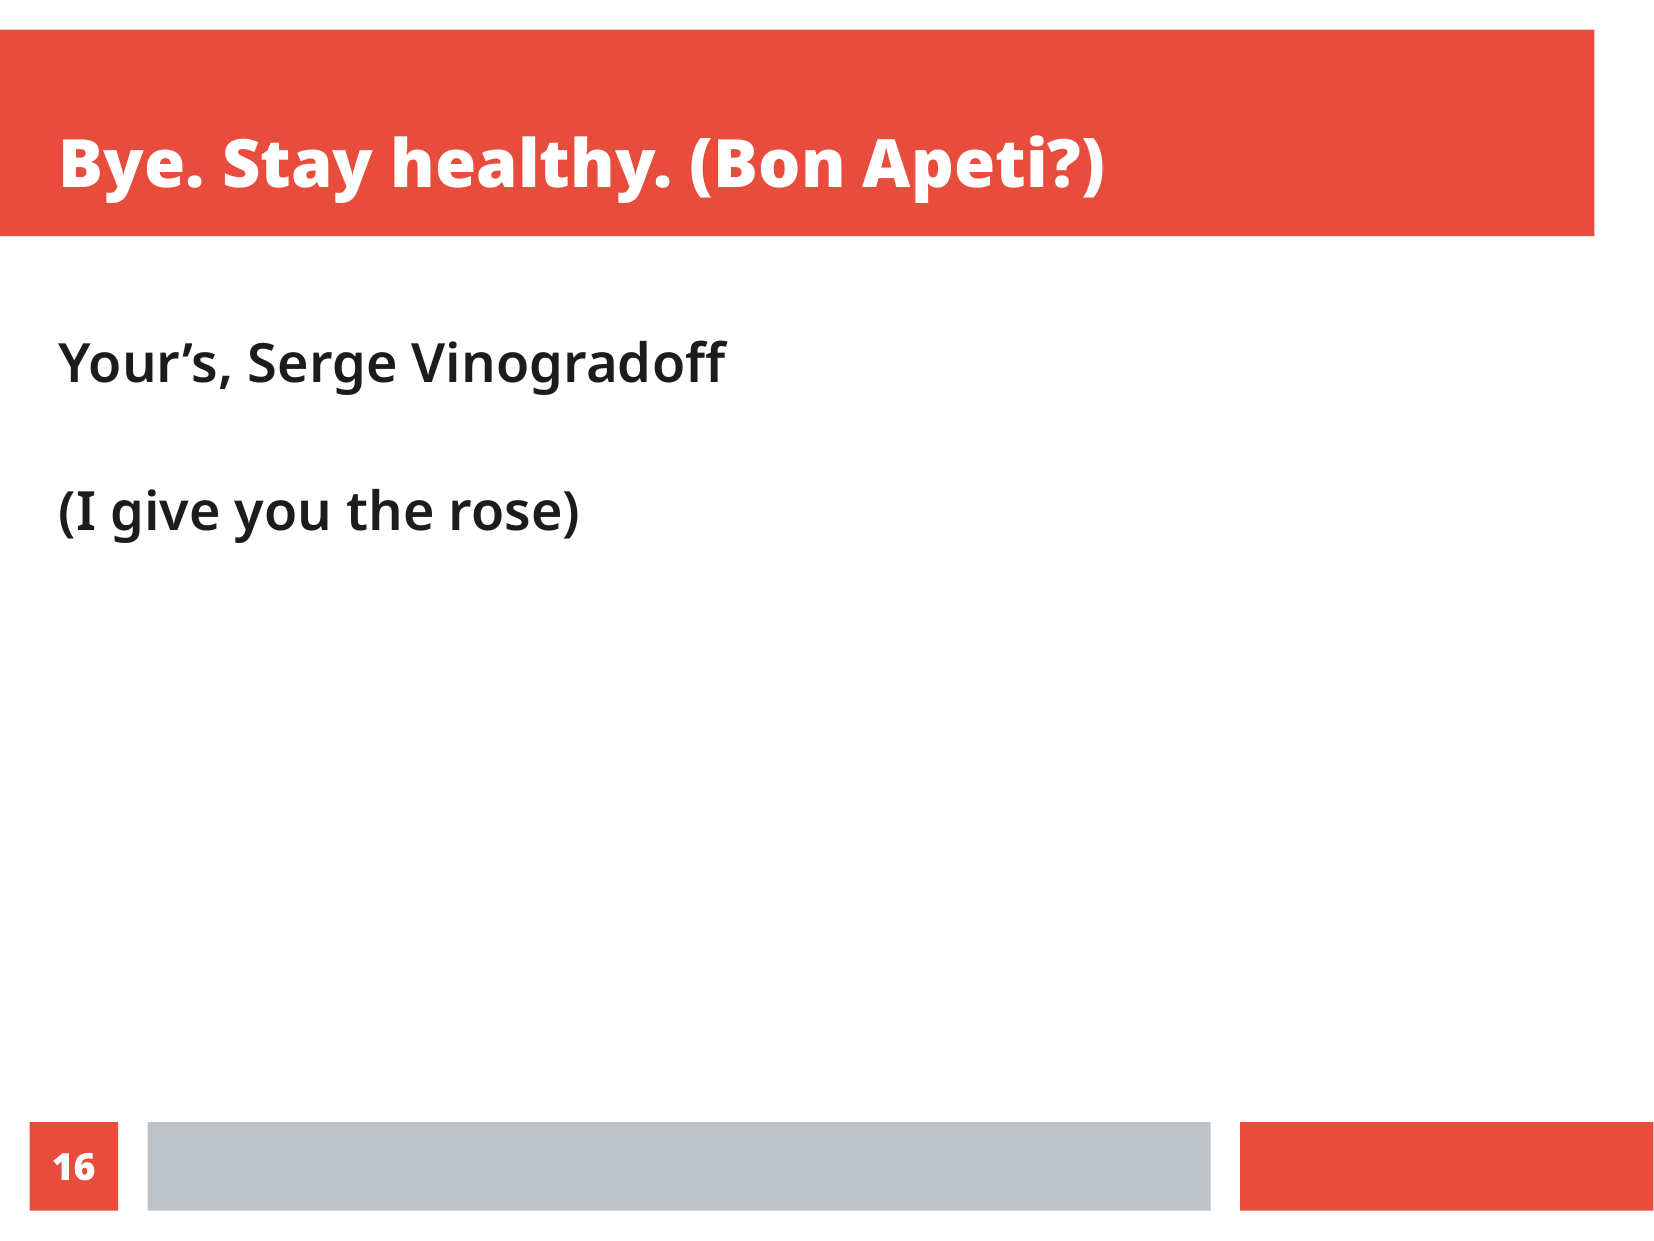

# Bye. Stay healthy. (Bon Apeti?)
Your’s, Serge Vinogradoff
(I give you the rose)
16